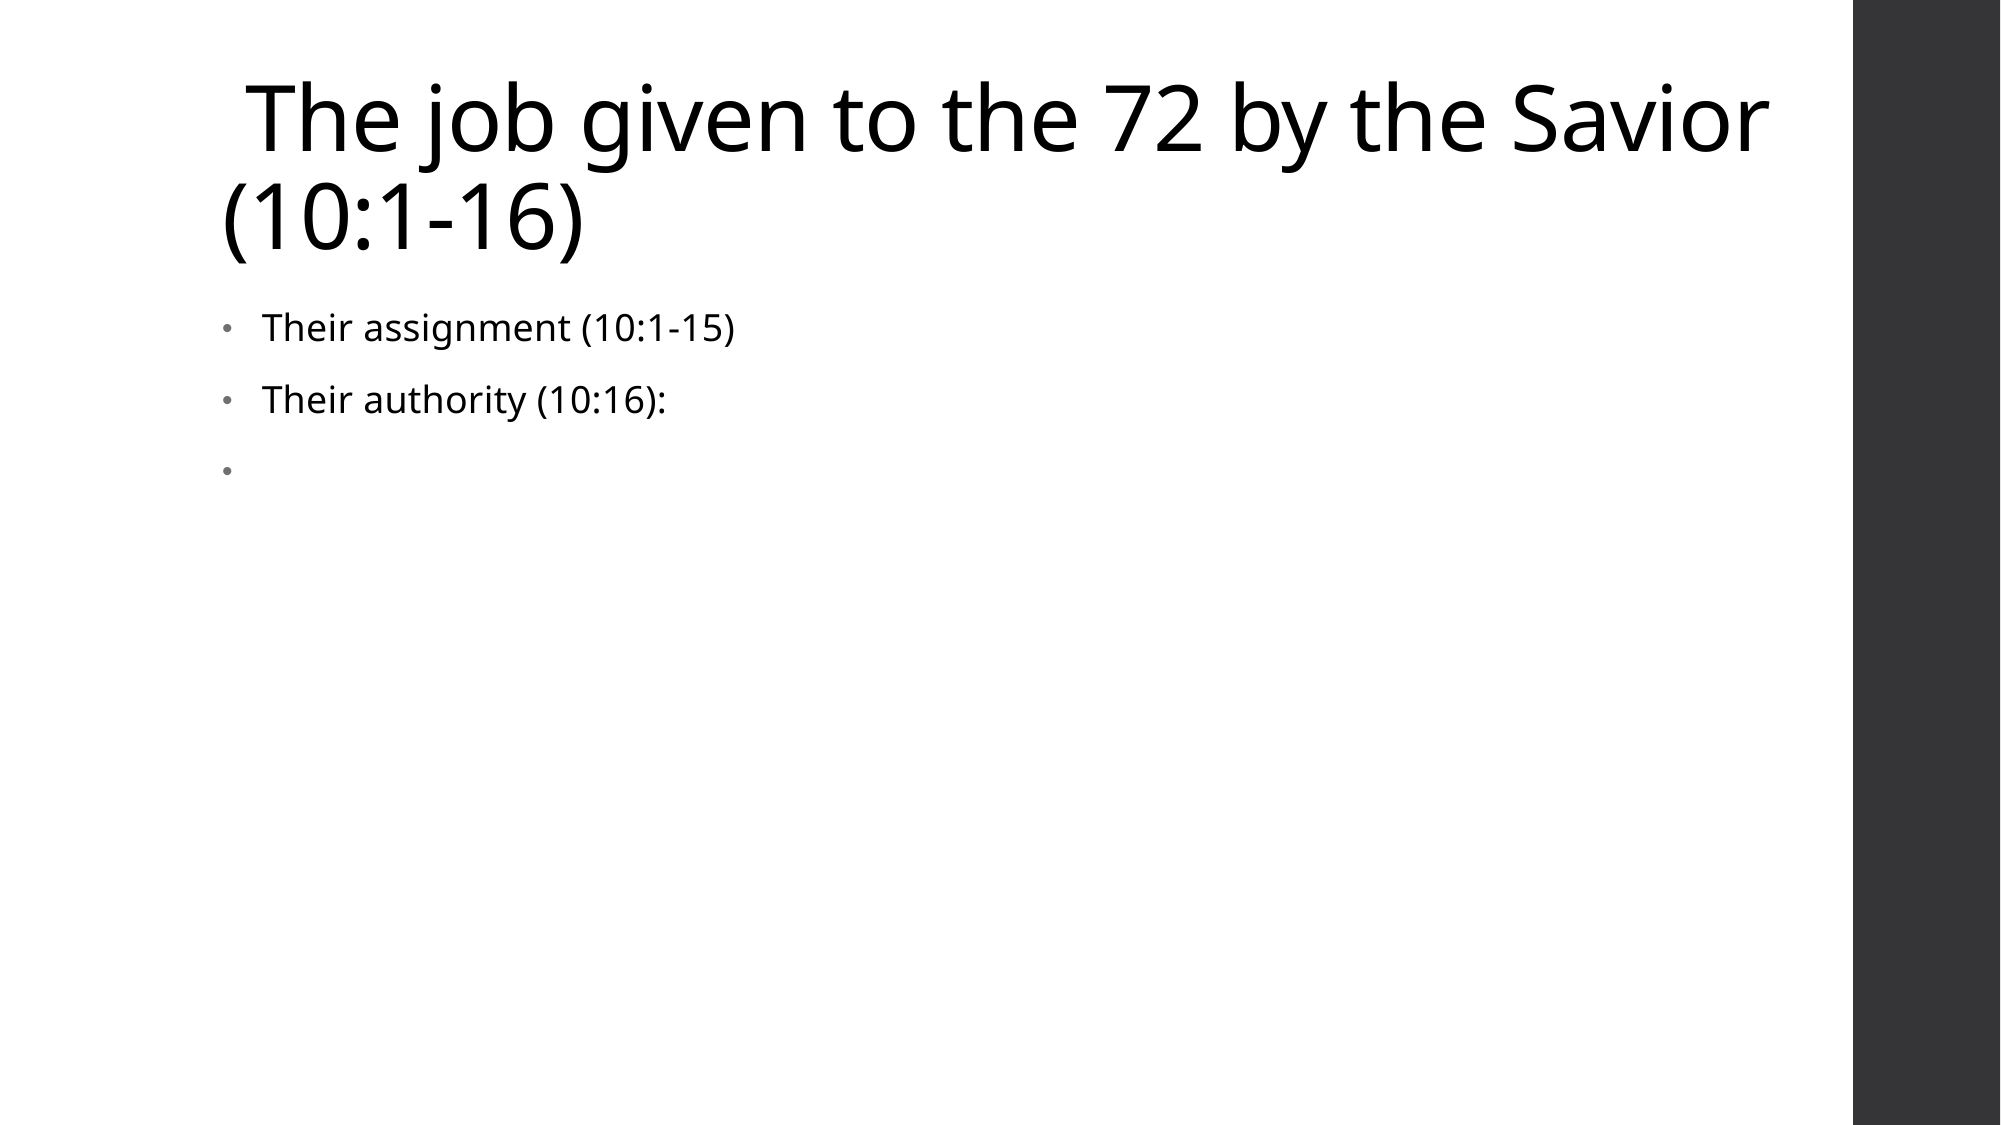

# The job given to the 72 by the Savior (10:1-16)
 Their assignment (10:1-15)
 Their authority (10:16):